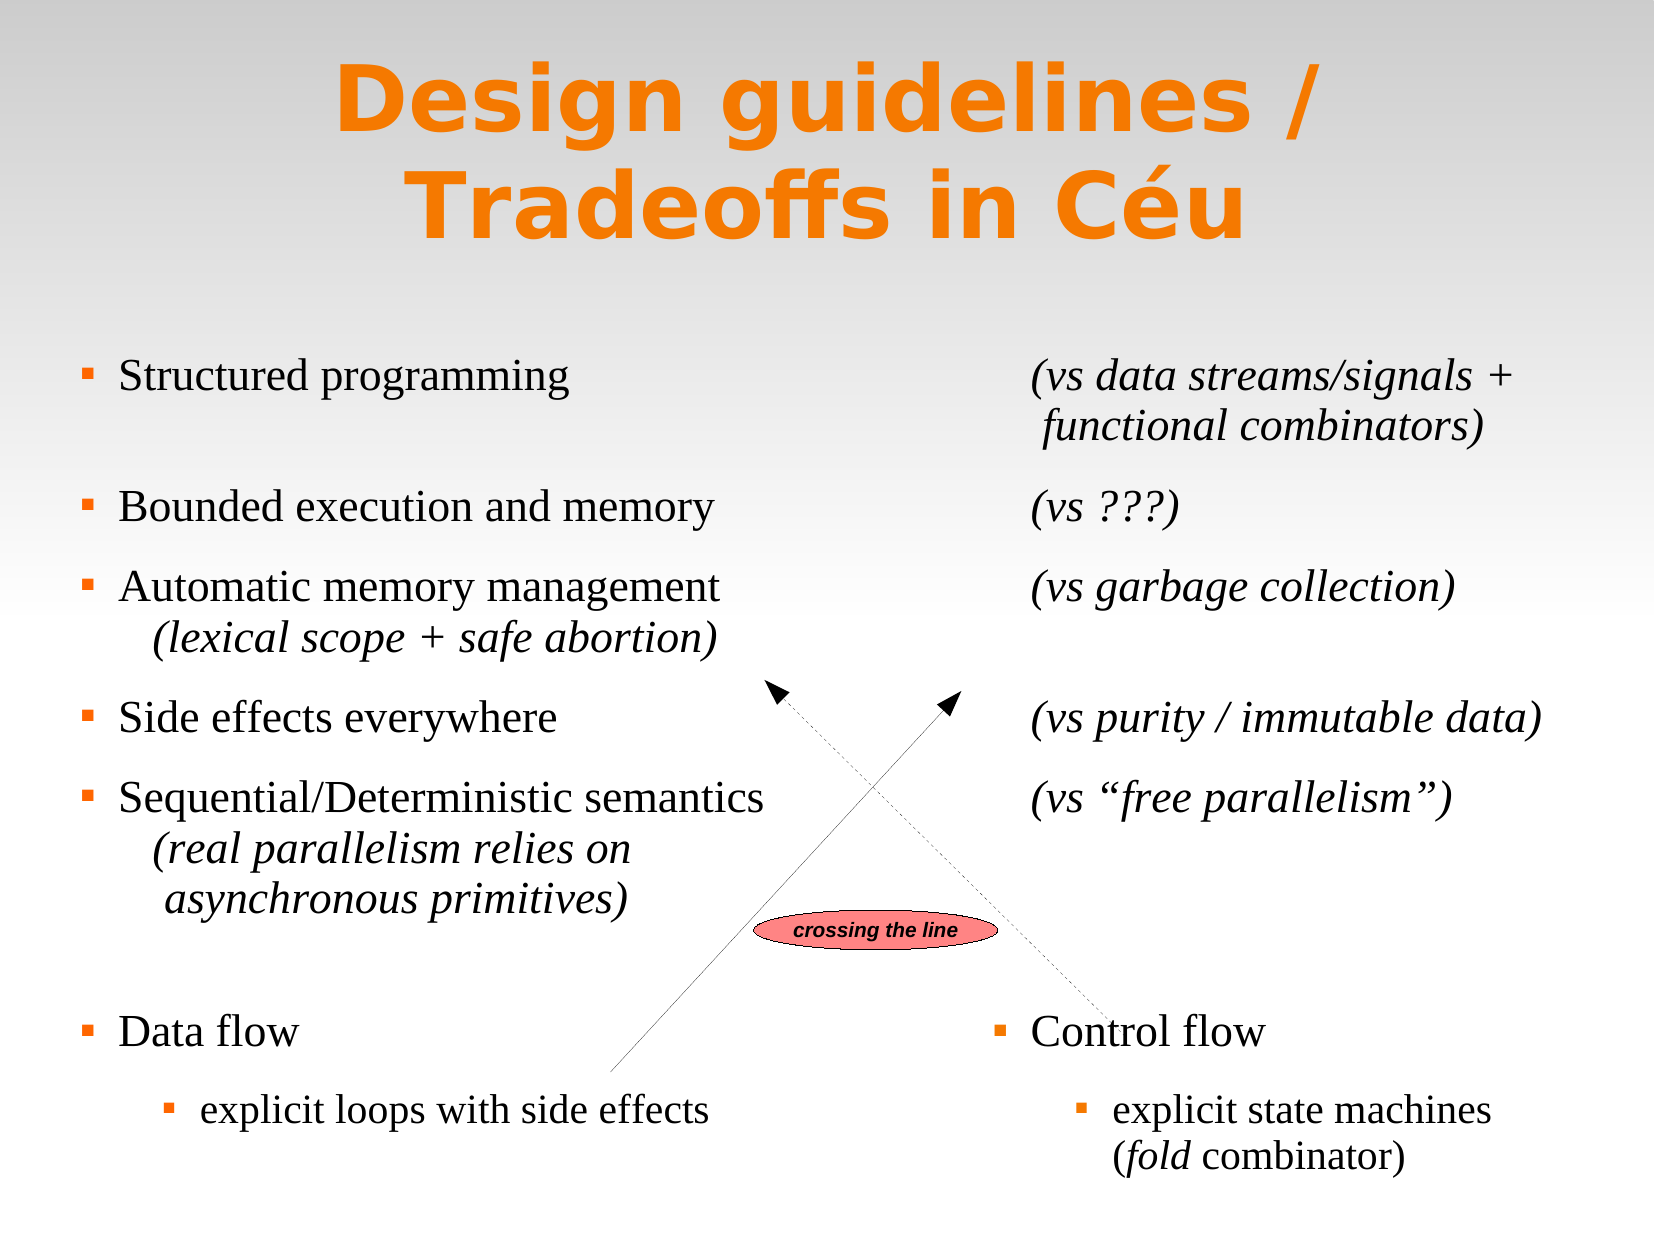

Design guidelines / Tradeoffs in Céu
# (vs data streams/signals + functional combinators)
(vs ???)
(vs garbage collection)
(vs purity / immutable data)
(vs “free parallelism”)
Control flow
explicit state machines (fold combinator)
Structured programming
Bounded execution and memory
Automatic memory management (lexical scope + safe abortion)
Side effects everywhere
Sequential/Deterministic semantics (real parallelism relies on asynchronous primitives)
Data flow
explicit loops with side effects
crossing the line